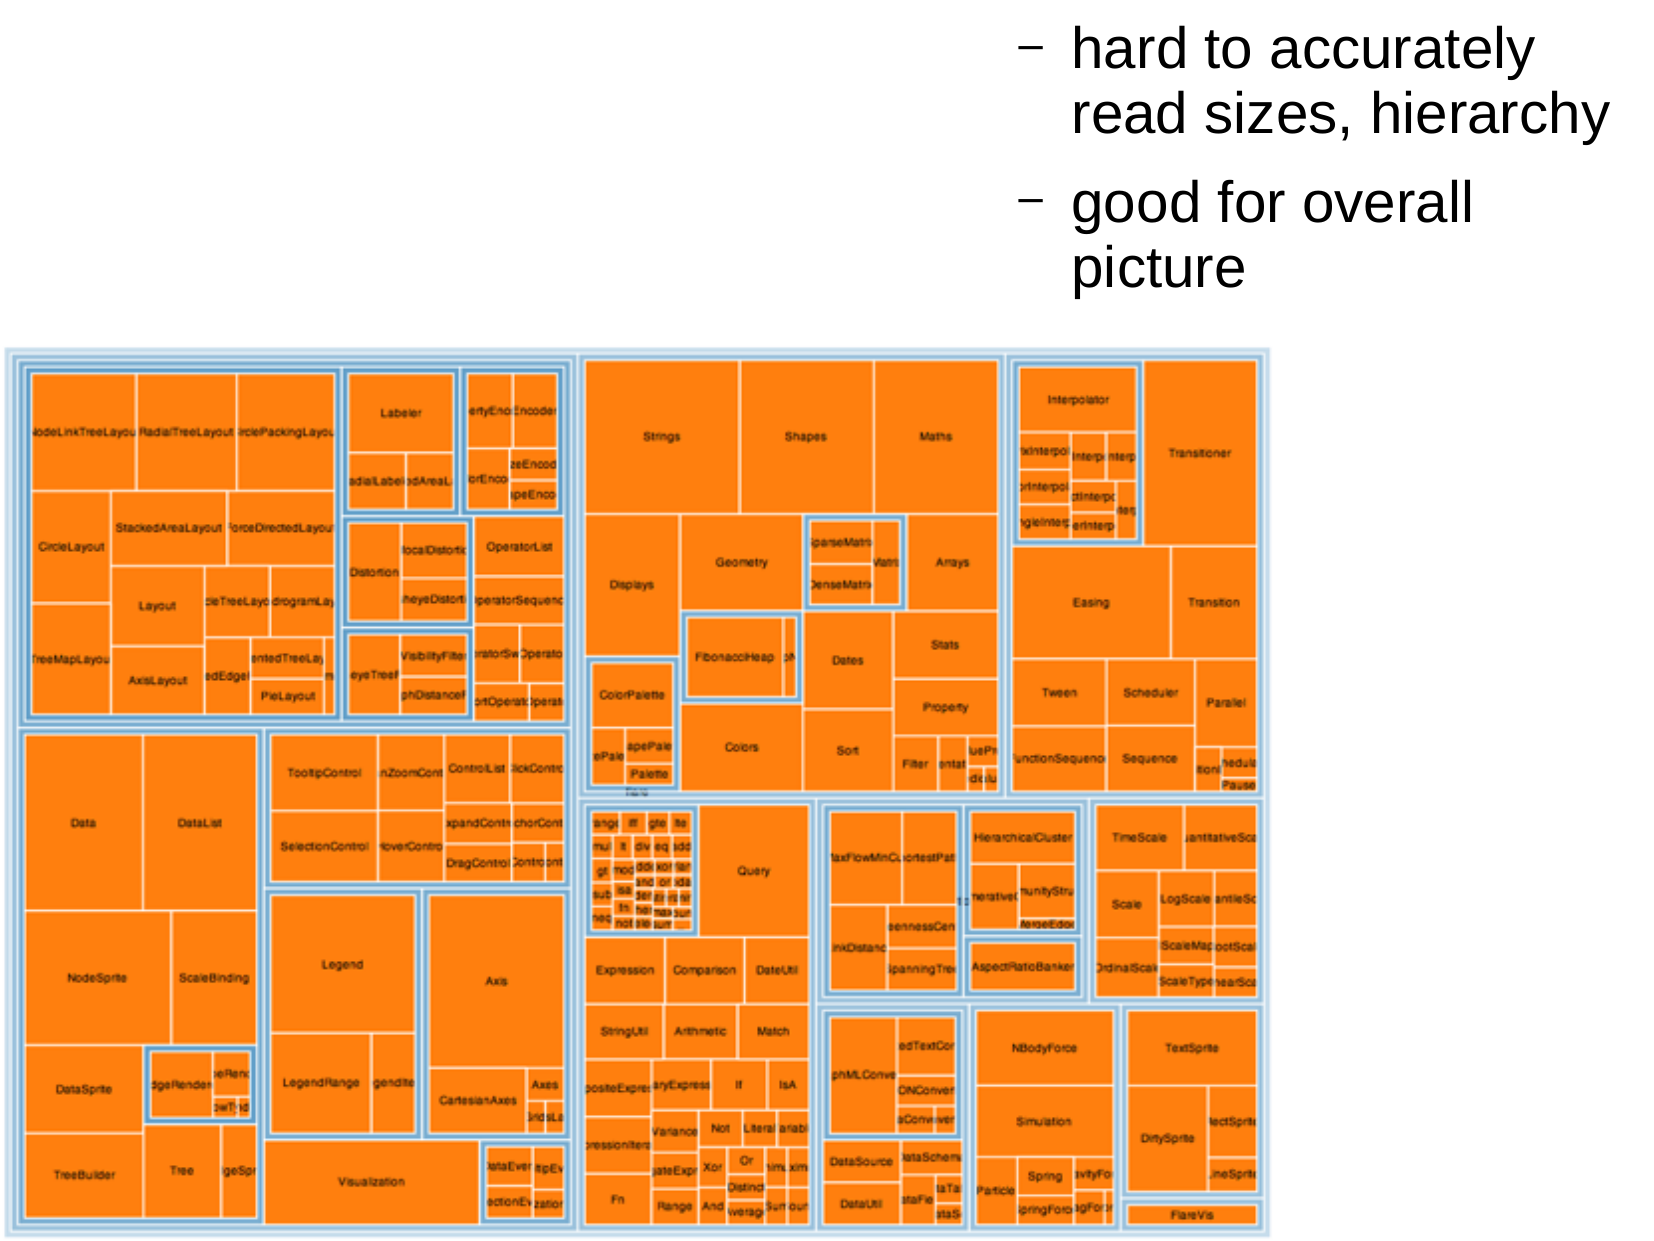

hard to accurately read sizes, hierarchy
good for overall picture
#